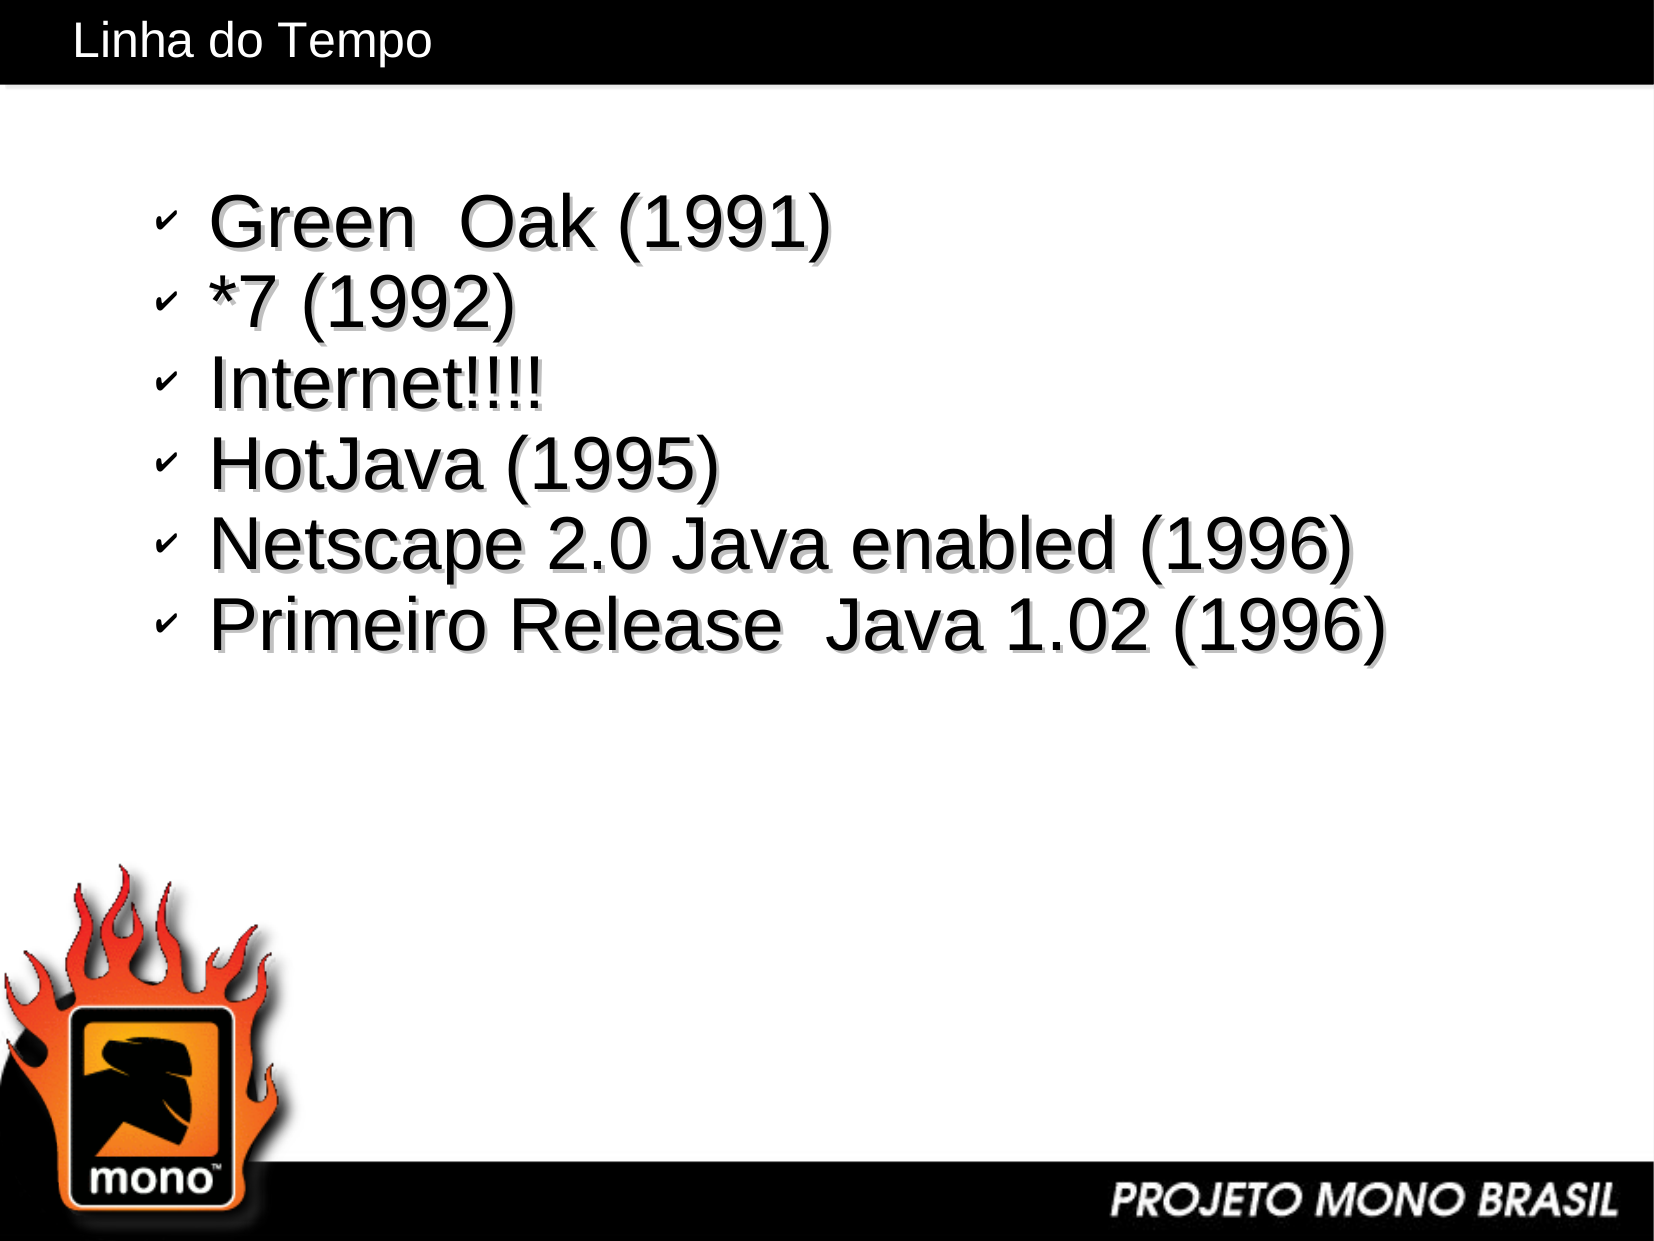

# Linha do Tempo
Green Oak (1991)
*7 (1992)
Internet!!!!
HotJava (1995)
Netscape 2.0 Java enabled (1996)
Primeiro Release Java 1.02 (1996)